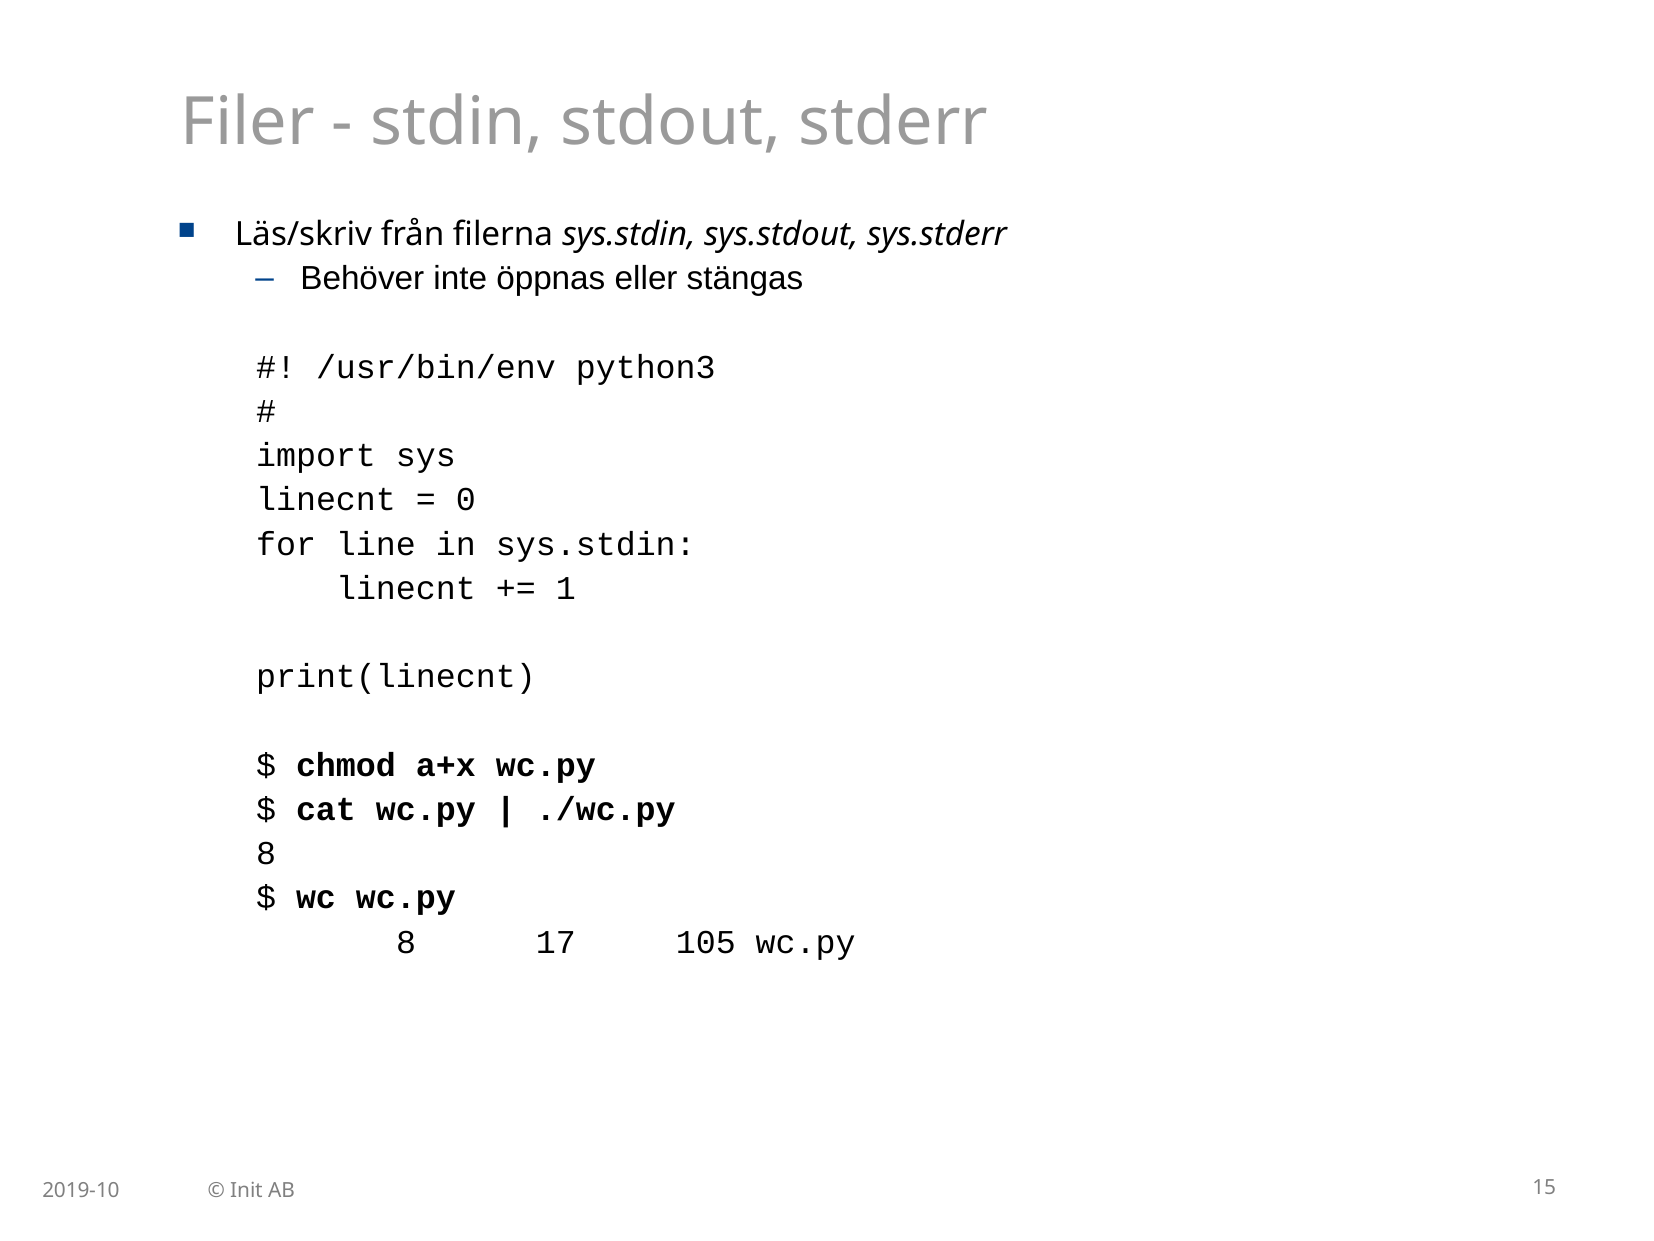

Filer - stdin, stdout, stderr
Läs/skriv från filerna sys.stdin, sys.stdout, sys.stderr
Behöver inte öppnas eller stängas
#! /usr/bin/env python3
#
import sys
linecnt = 0
for line in sys.stdin:
 linecnt += 1
print(linecnt)
$ chmod a+x wc.py
$ cat wc.py | ./wc.py
8
$ wc wc.py
 8 17 105 wc.py
2019-10
© Init AB